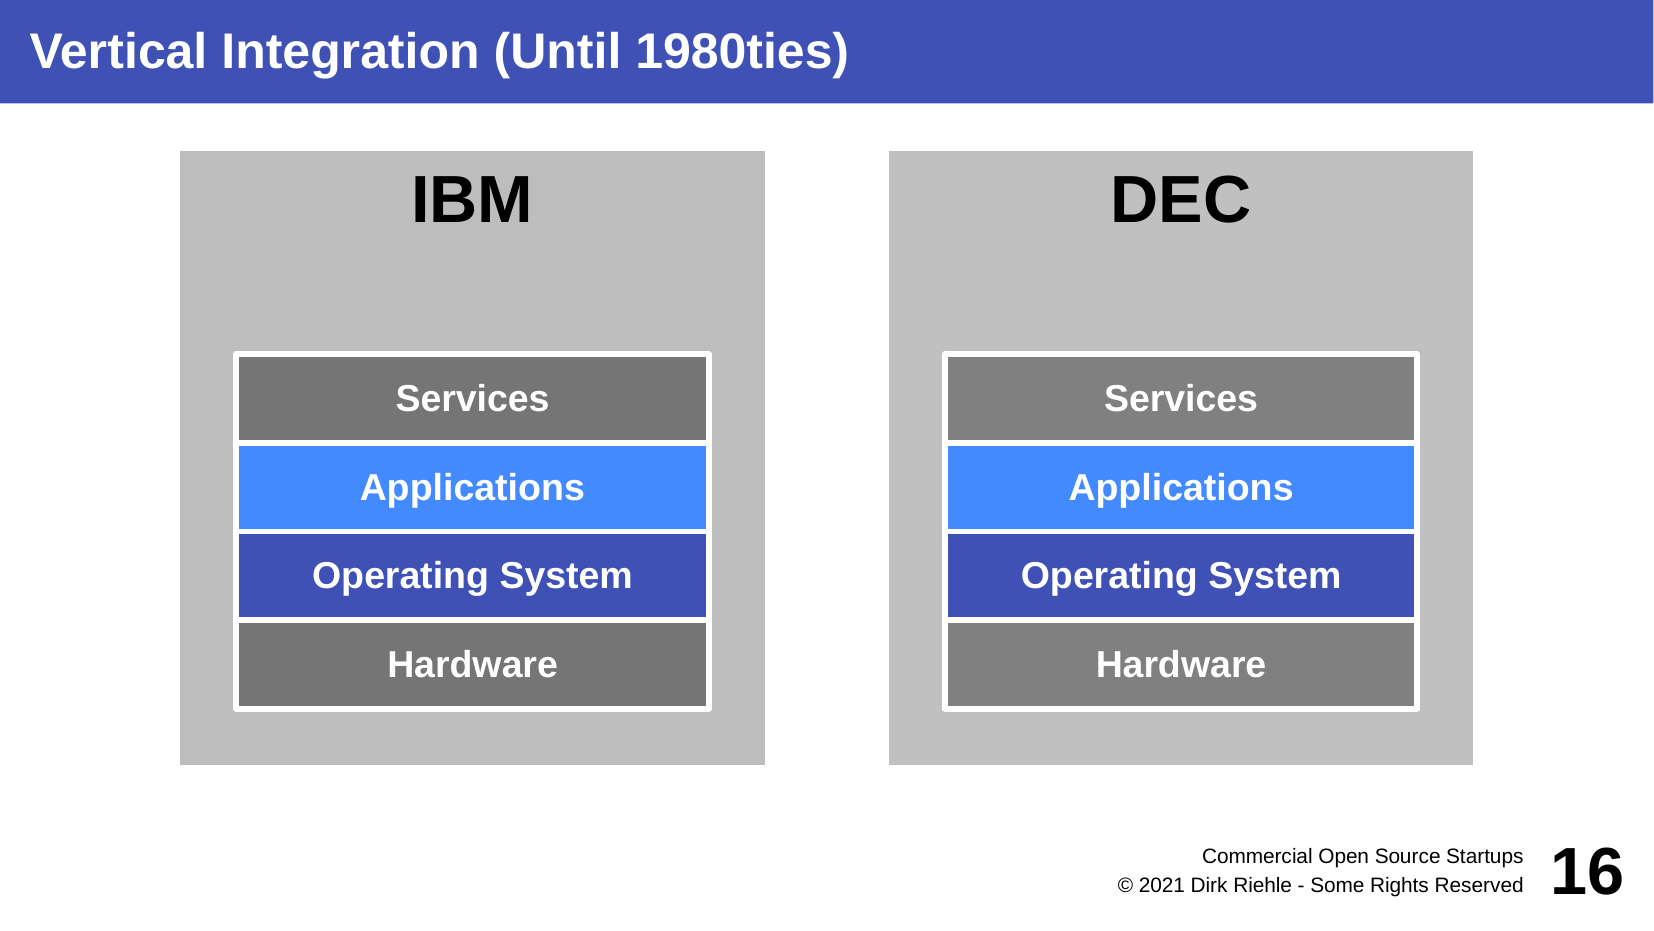

# Vertical Integration (Until 1980ties)
IBM
Services
Applications
Operating System
Hardware
DEC
Services
Applications
Operating System
Hardware
Commercial Open Source Startups
16
© 2021 Dirk Riehle - Some Rights Reserved